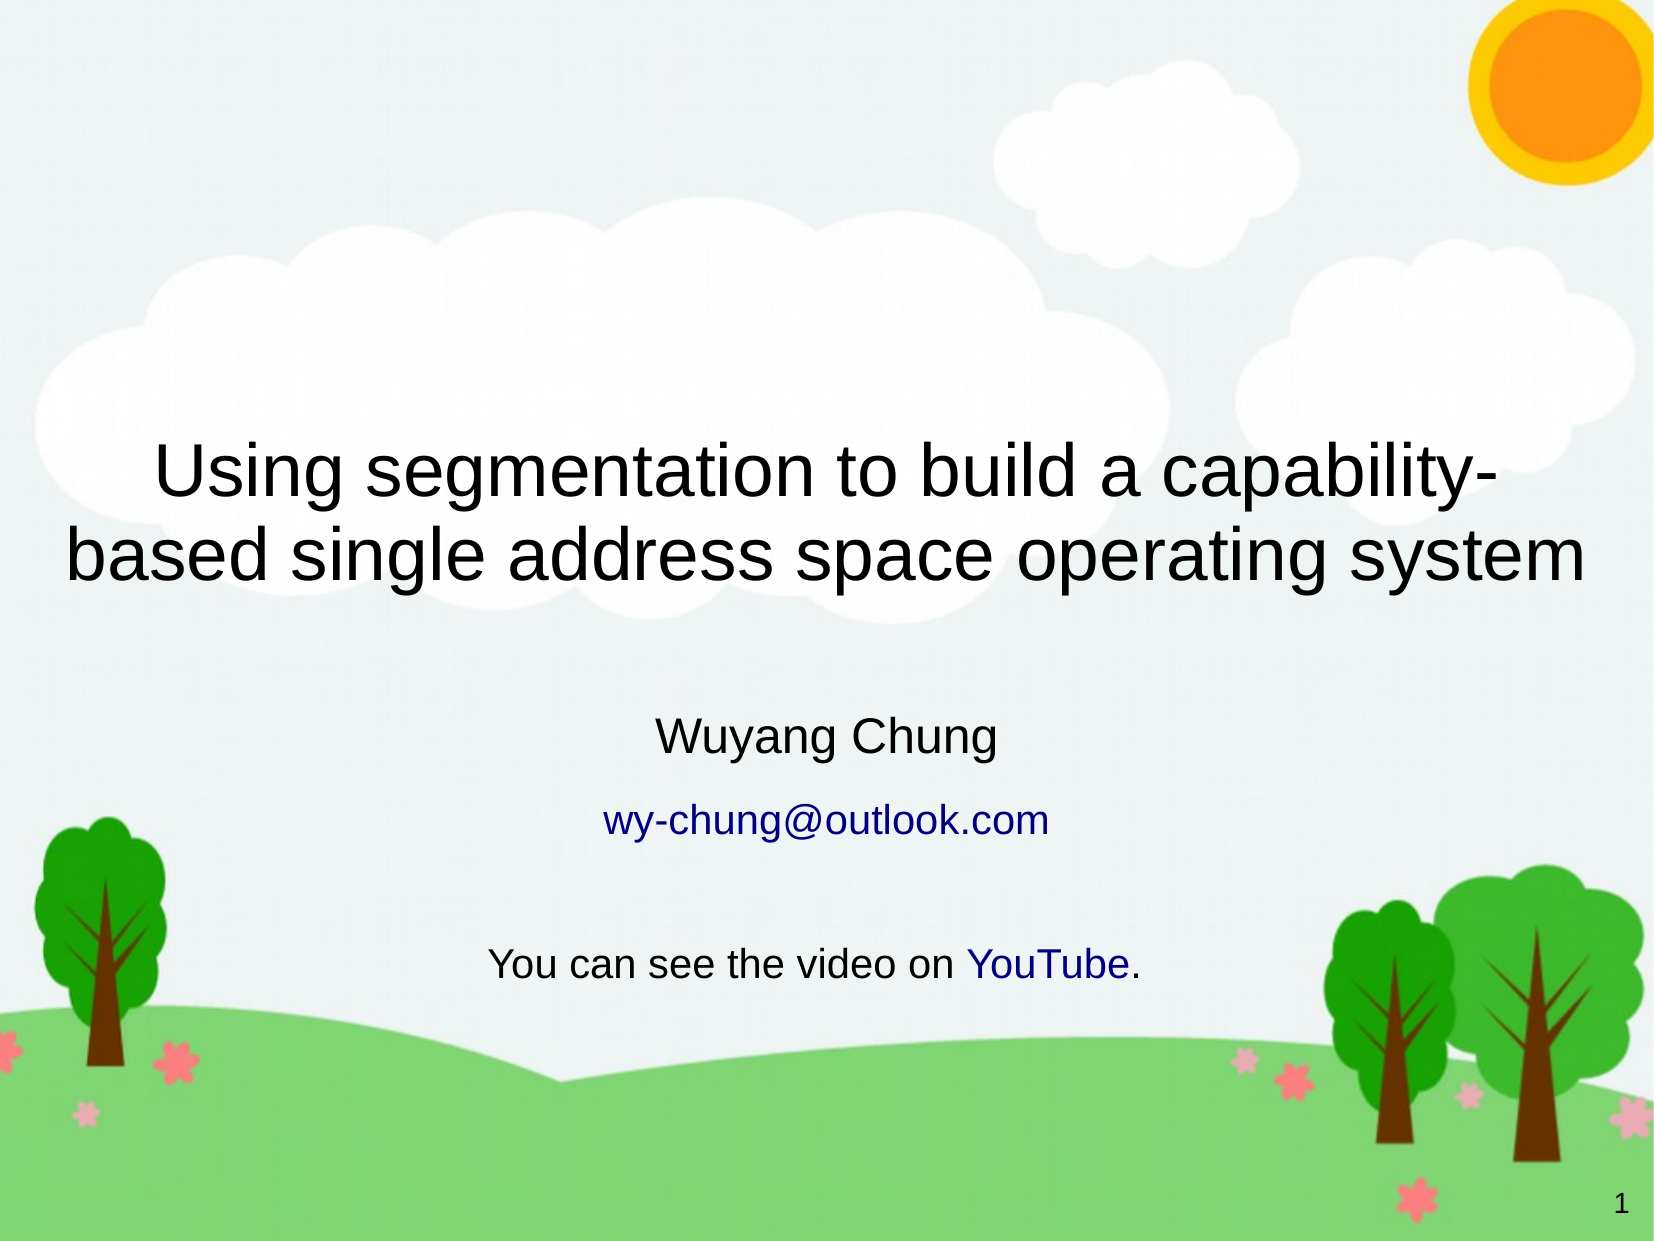

# Using segmentation to build a capability-based single address space operating system
Wuyang Chung
wy-chung@outlook.com
You can see the video on YouTube.
1